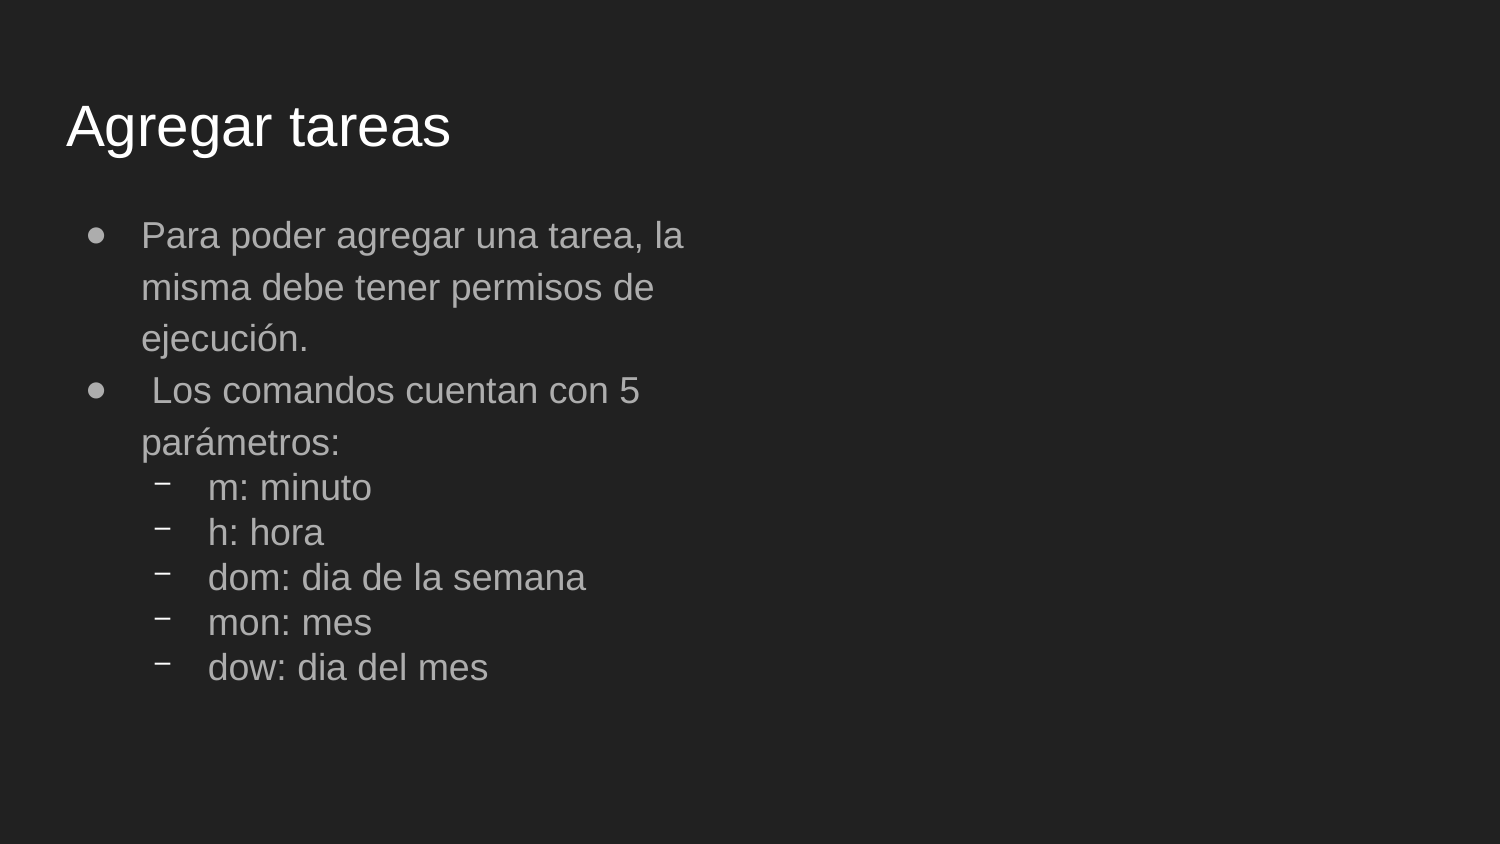

# Agregar tareas
Para poder agregar una tarea, la misma debe tener permisos de ejecución.
 Los comandos cuentan con 5 parámetros:
m: minuto
h: hora
dom: dia de la semana
mon: mes
dow: dia del mes